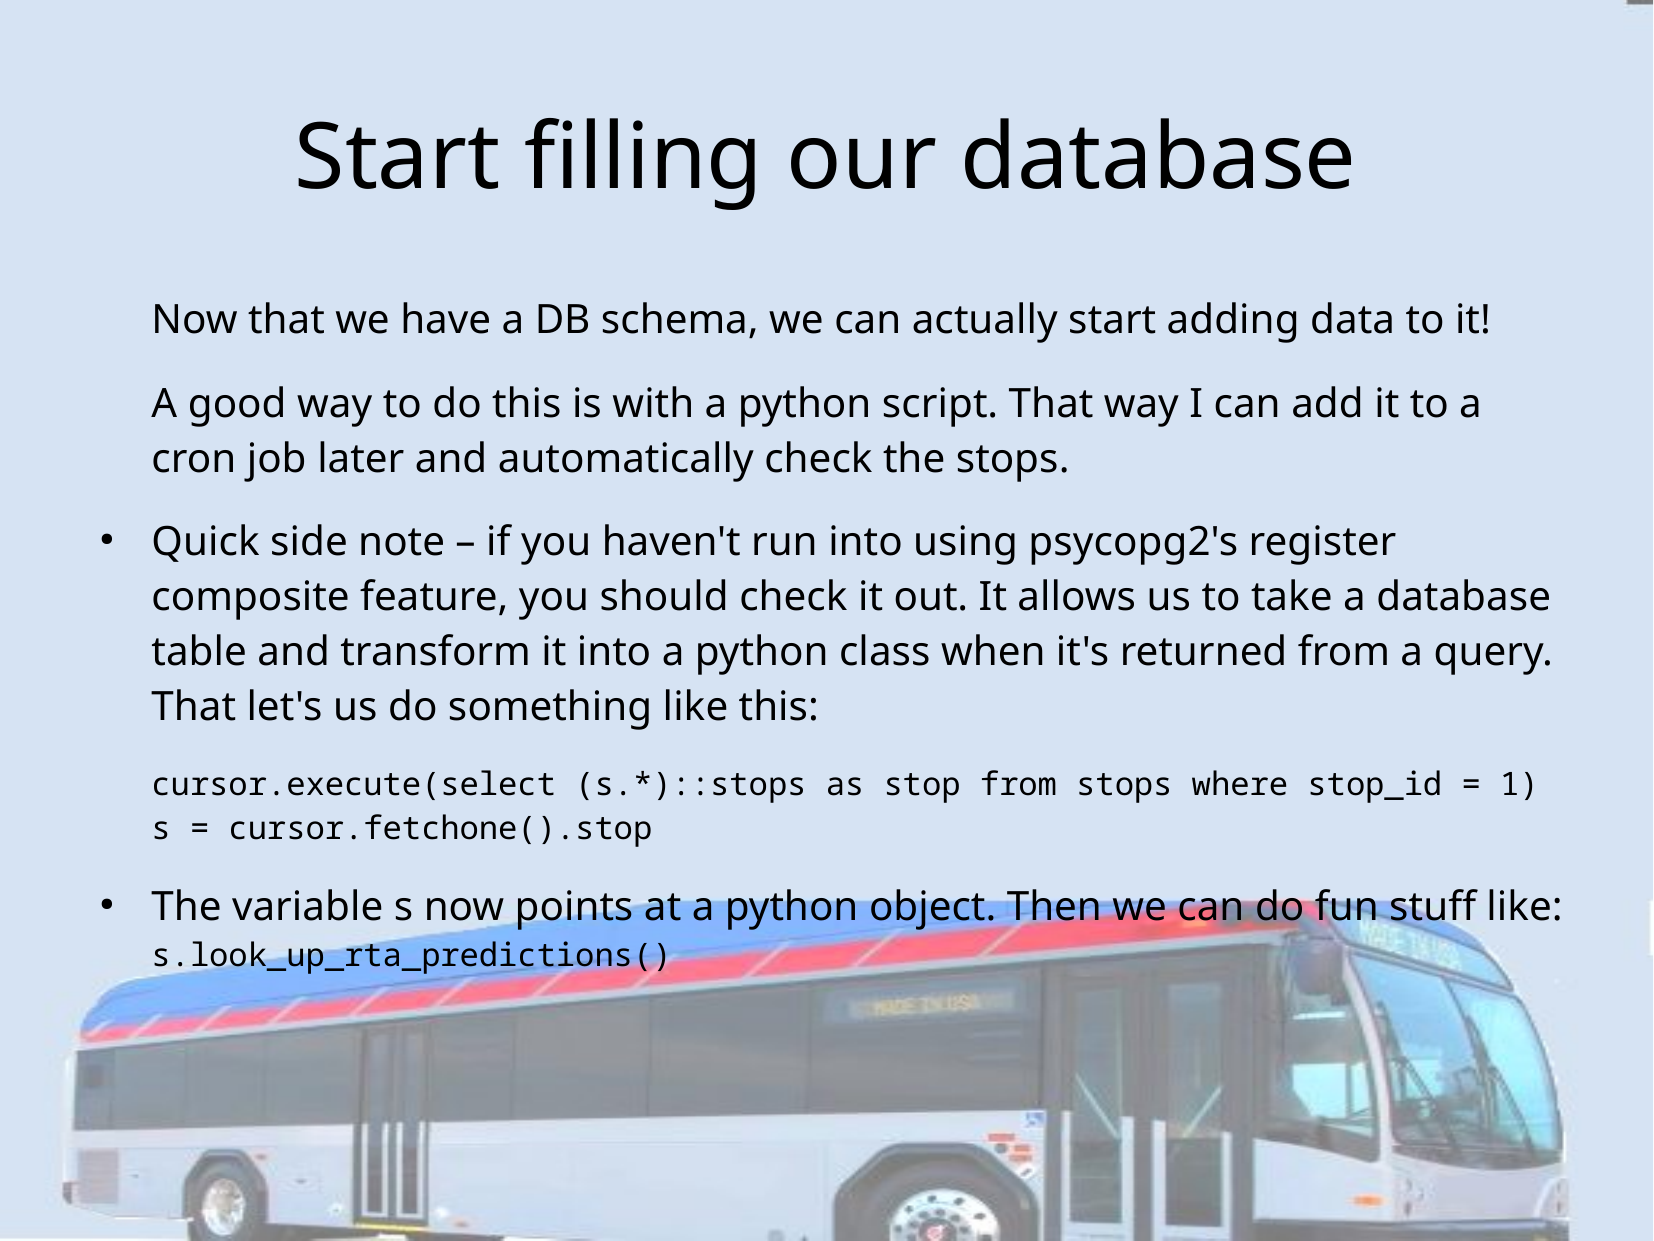

# Start filling our database
Now that we have a DB schema, we can actually start adding data to it!
A good way to do this is with a python script. That way I can add it to a cron job later and automatically check the stops.
Quick side note – if you haven't run into using psycopg2's register composite feature, you should check it out. It allows us to take a database table and transform it into a python class when it's returned from a query. That let's us do something like this:
cursor.execute(select (s.*)::stops as stop from stops where stop_id = 1)
s = cursor.fetchone().stop
The variable s now points at a python object. Then we can do fun stuff like:
s.look_up_rta_predictions()